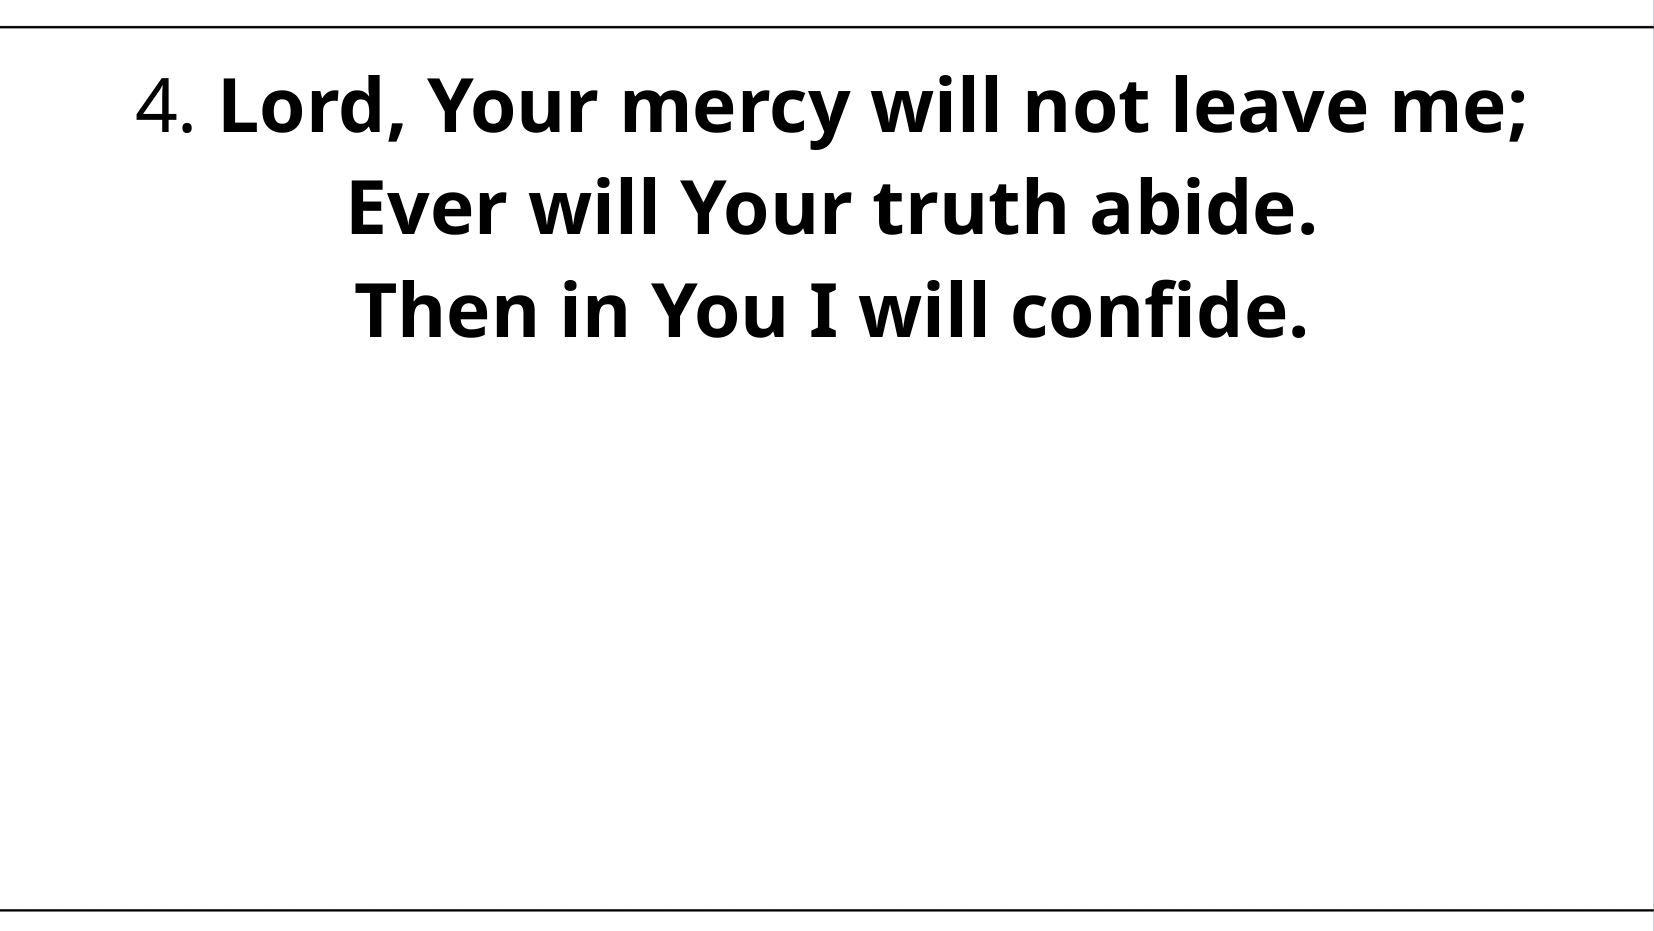

4. Lord, Your mercy will not leave me;
Ever will Your truth abide.
Then in You I will confide.